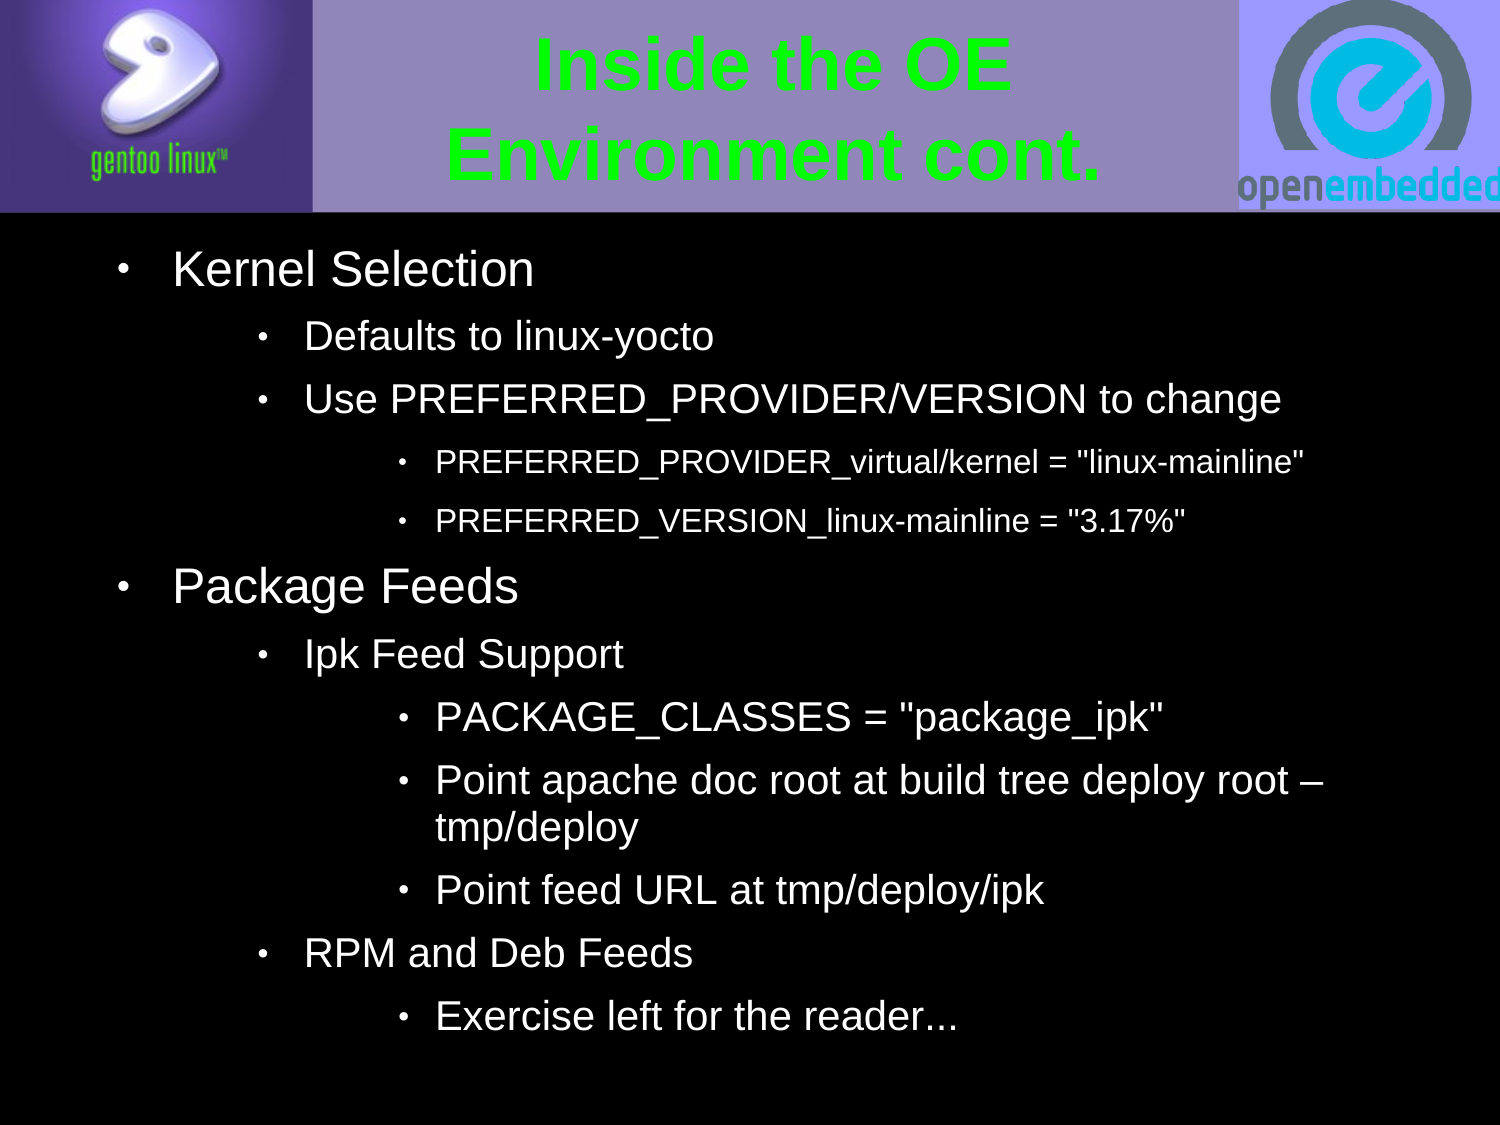

# Inside the OE Environment cont.
Kernel Selection
Defaults to linux-yocto
Use PREFERRED_PROVIDER/VERSION to change
PREFERRED_PROVIDER_virtual/kernel = "linux-mainline"
PREFERRED_VERSION_linux-mainline = "3.17%"
Package Feeds
Ipk Feed Support
PACKAGE_CLASSES = "package_ipk"
Point apache doc root at build tree deploy root – tmp/deploy
Point feed URL at tmp/deploy/ipk
RPM and Deb Feeds
Exercise left for the reader...